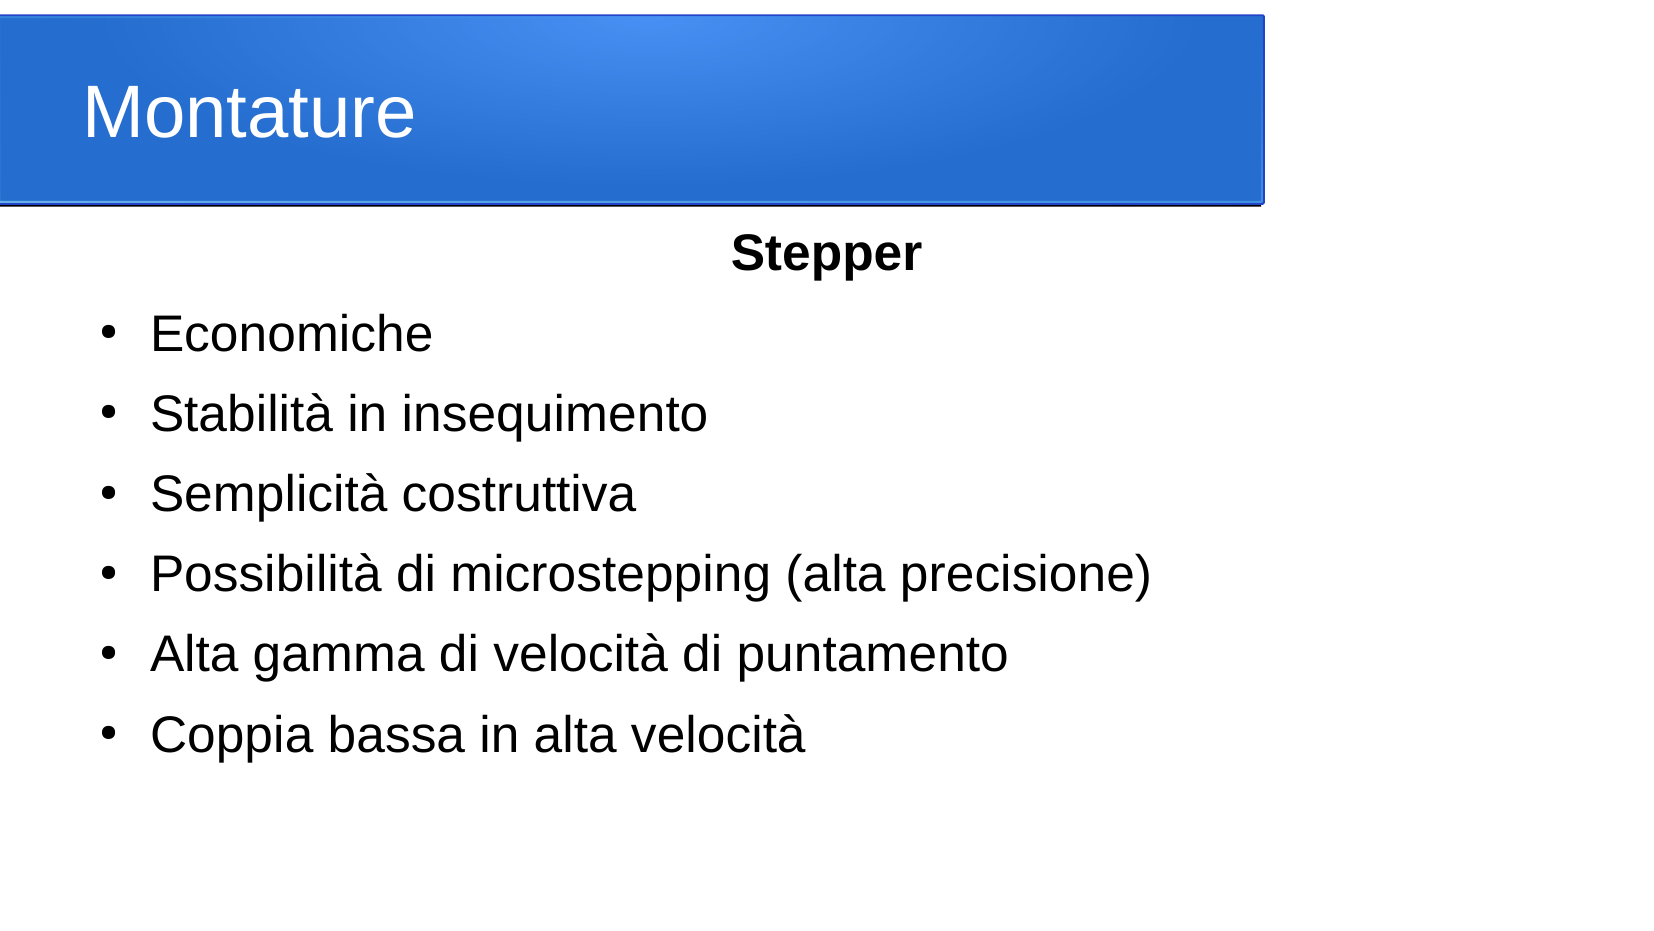

# Montature
Stepper
Economiche
Stabilità in insequimento
Semplicità costruttiva
Possibilità di microstepping (alta precisione)
Alta gamma di velocità di puntamento
Coppia bassa in alta velocità